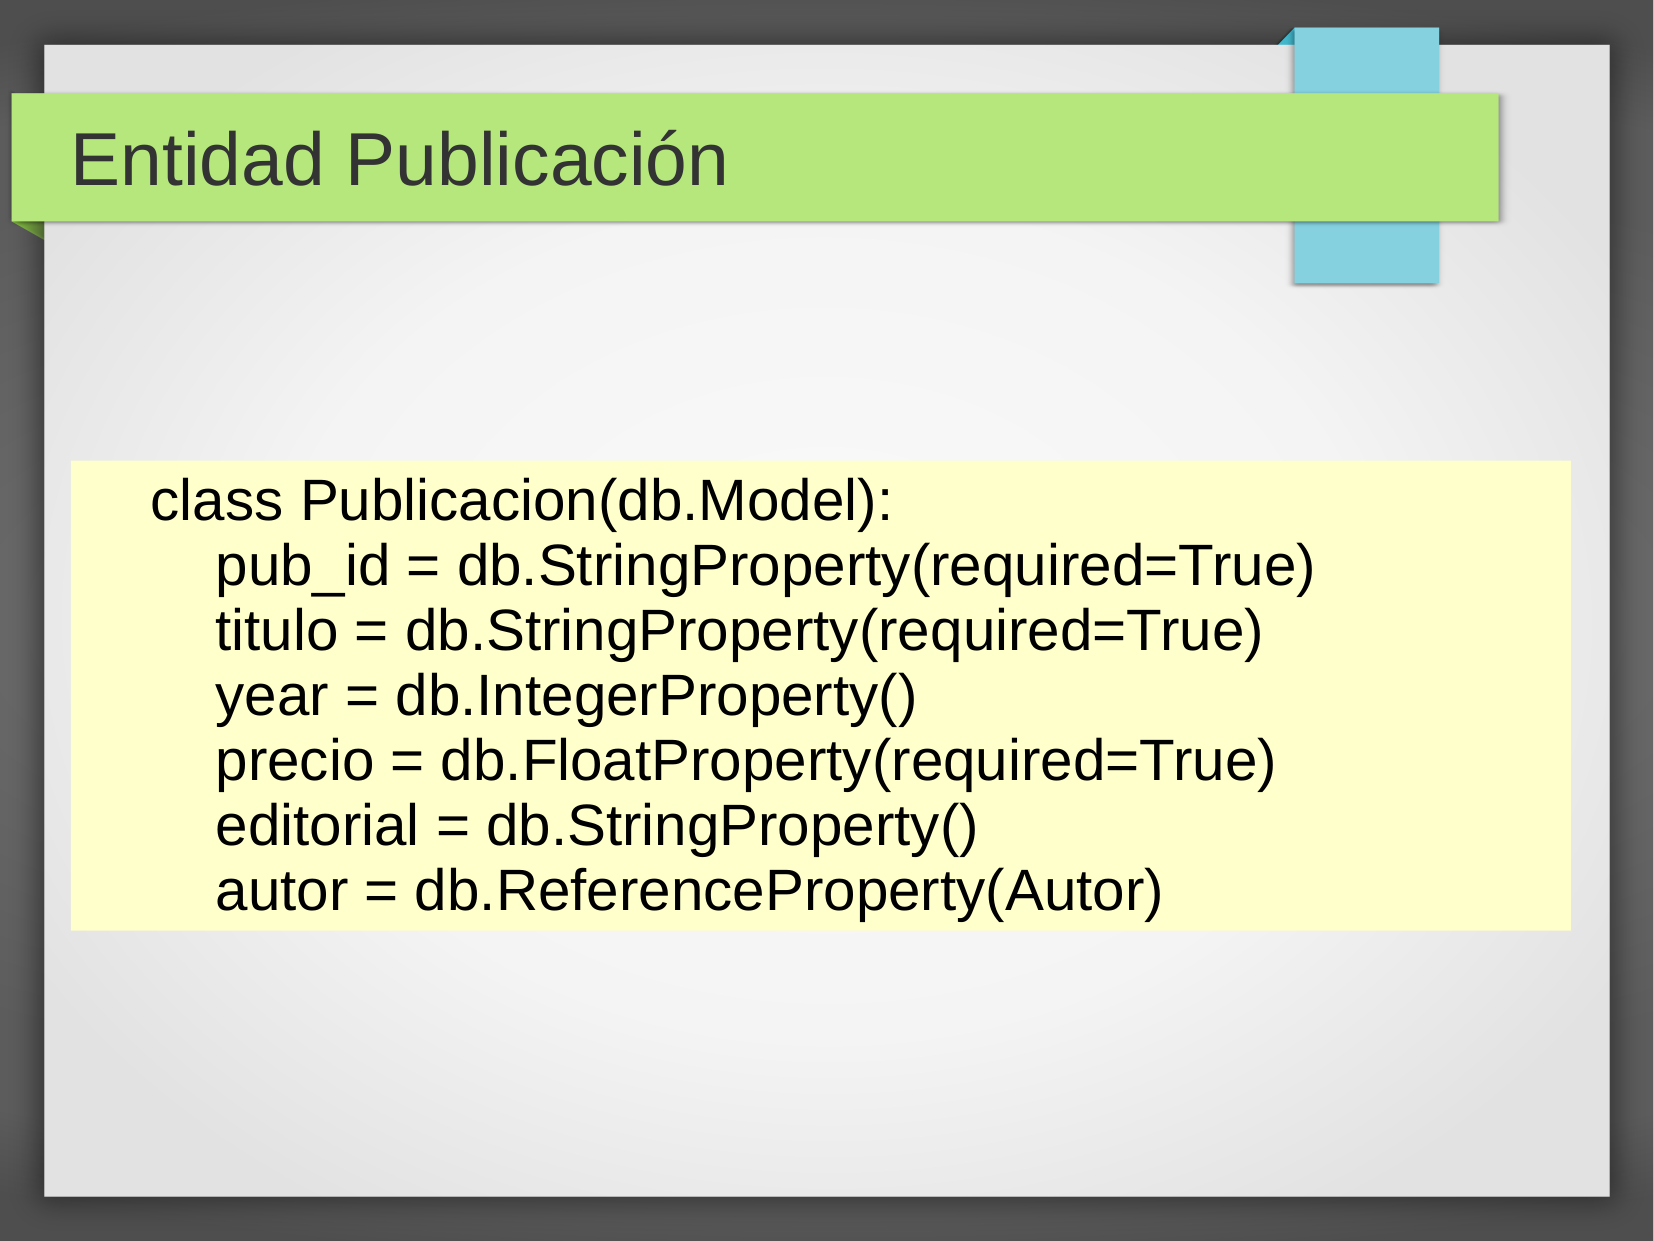

# Entidad Publicación
 class Publicacion(db.Model):
 pub_id = db.StringProperty(required=True)
 titulo = db.StringProperty(required=True)
 year = db.IntegerProperty()
 precio = db.FloatProperty(required=True)
 editorial = db.StringProperty()
 autor = db.ReferenceProperty(Autor)